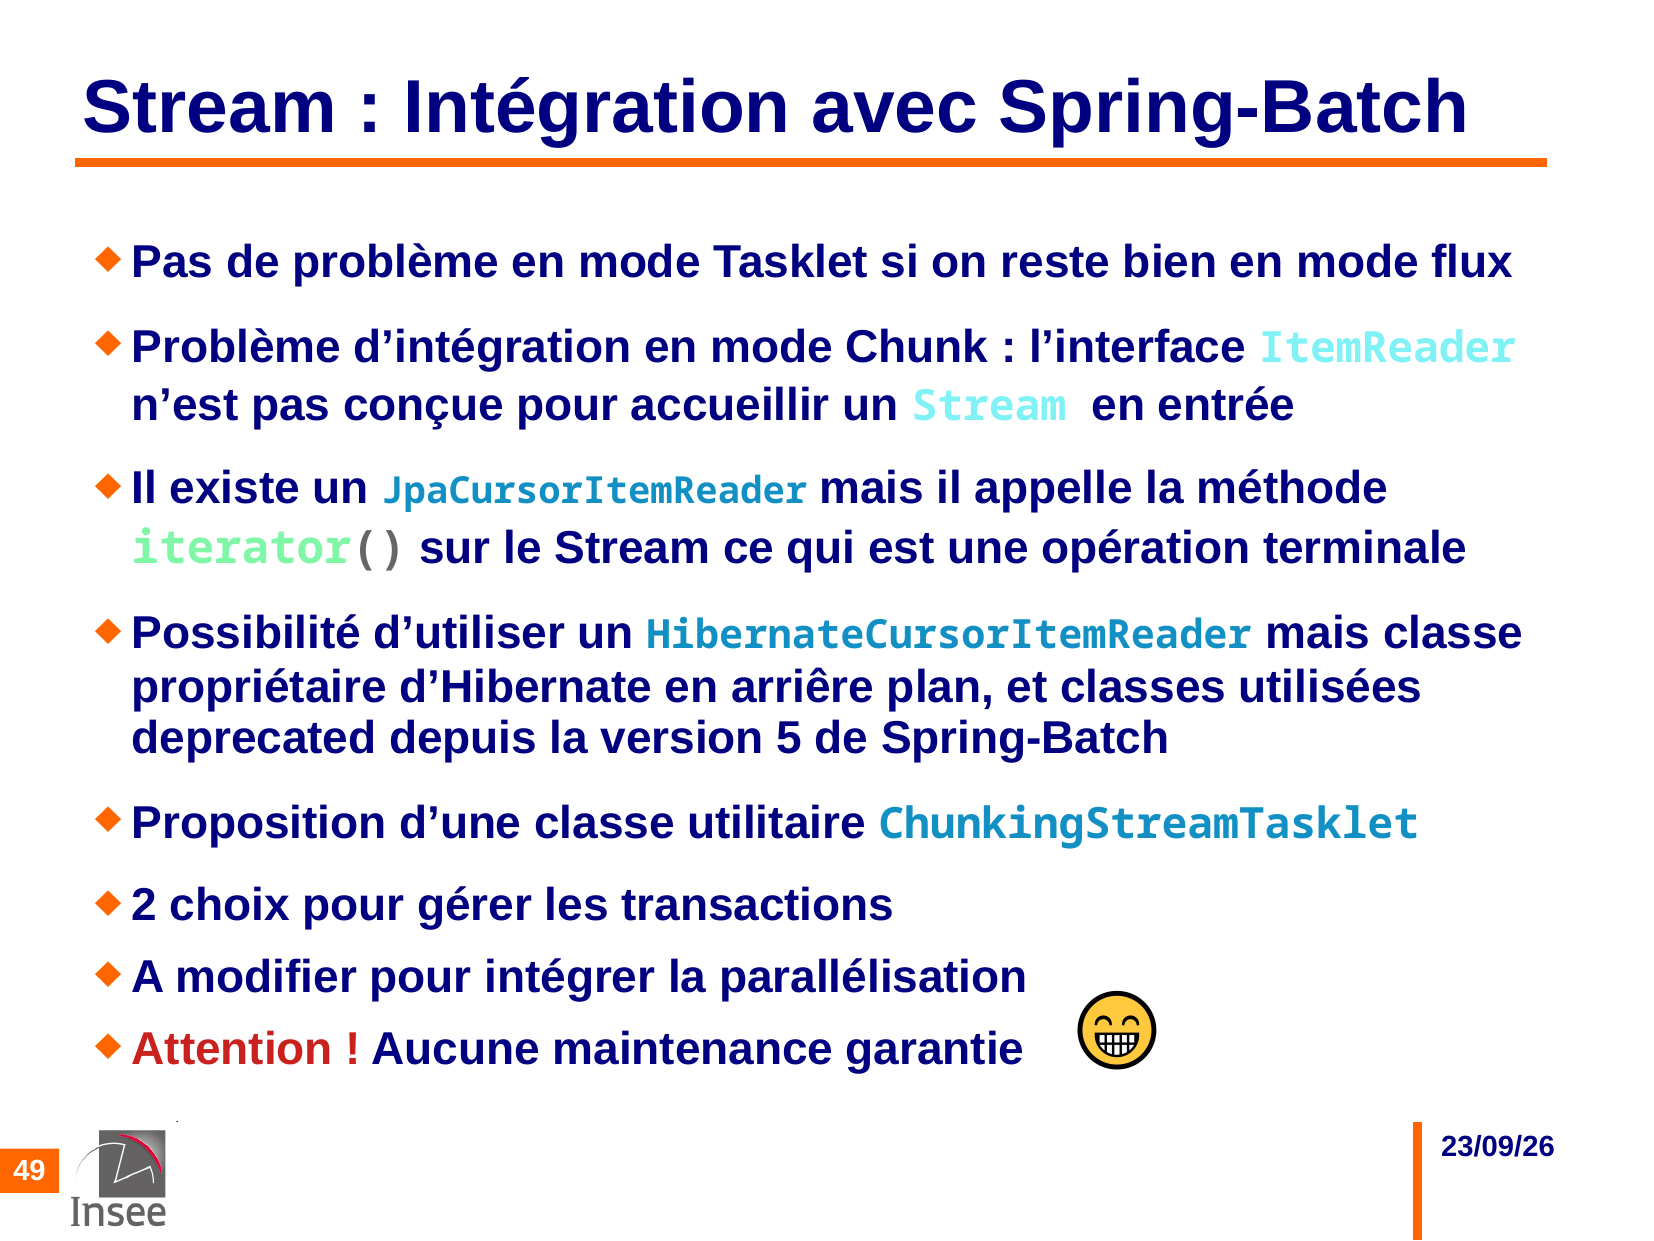

# Stream : Intégration avec Spring-Batch
Pas de problème en mode Tasklet si on reste bien en mode flux
Problème d’intégration en mode Chunk : l’interface ItemReader n’est pas conçue pour accueillir un Stream en entrée
Il existe un JpaCursorItemReader mais il appelle la méthode iterator() sur le Stream ce qui est une opération terminale
Possibilité d’utiliser un HibernateCursorItemReader mais classe propriétaire d’Hibernate en arriêre plan, et classes utilisées deprecated depuis la version 5 de Spring-Batch
Proposition d’une classe utilitaire ChunkingStreamTasklet
2 choix pour gérer les transactions
A modifier pour intégrer la parallélisation
Attention ! Aucune maintenance garantie
49